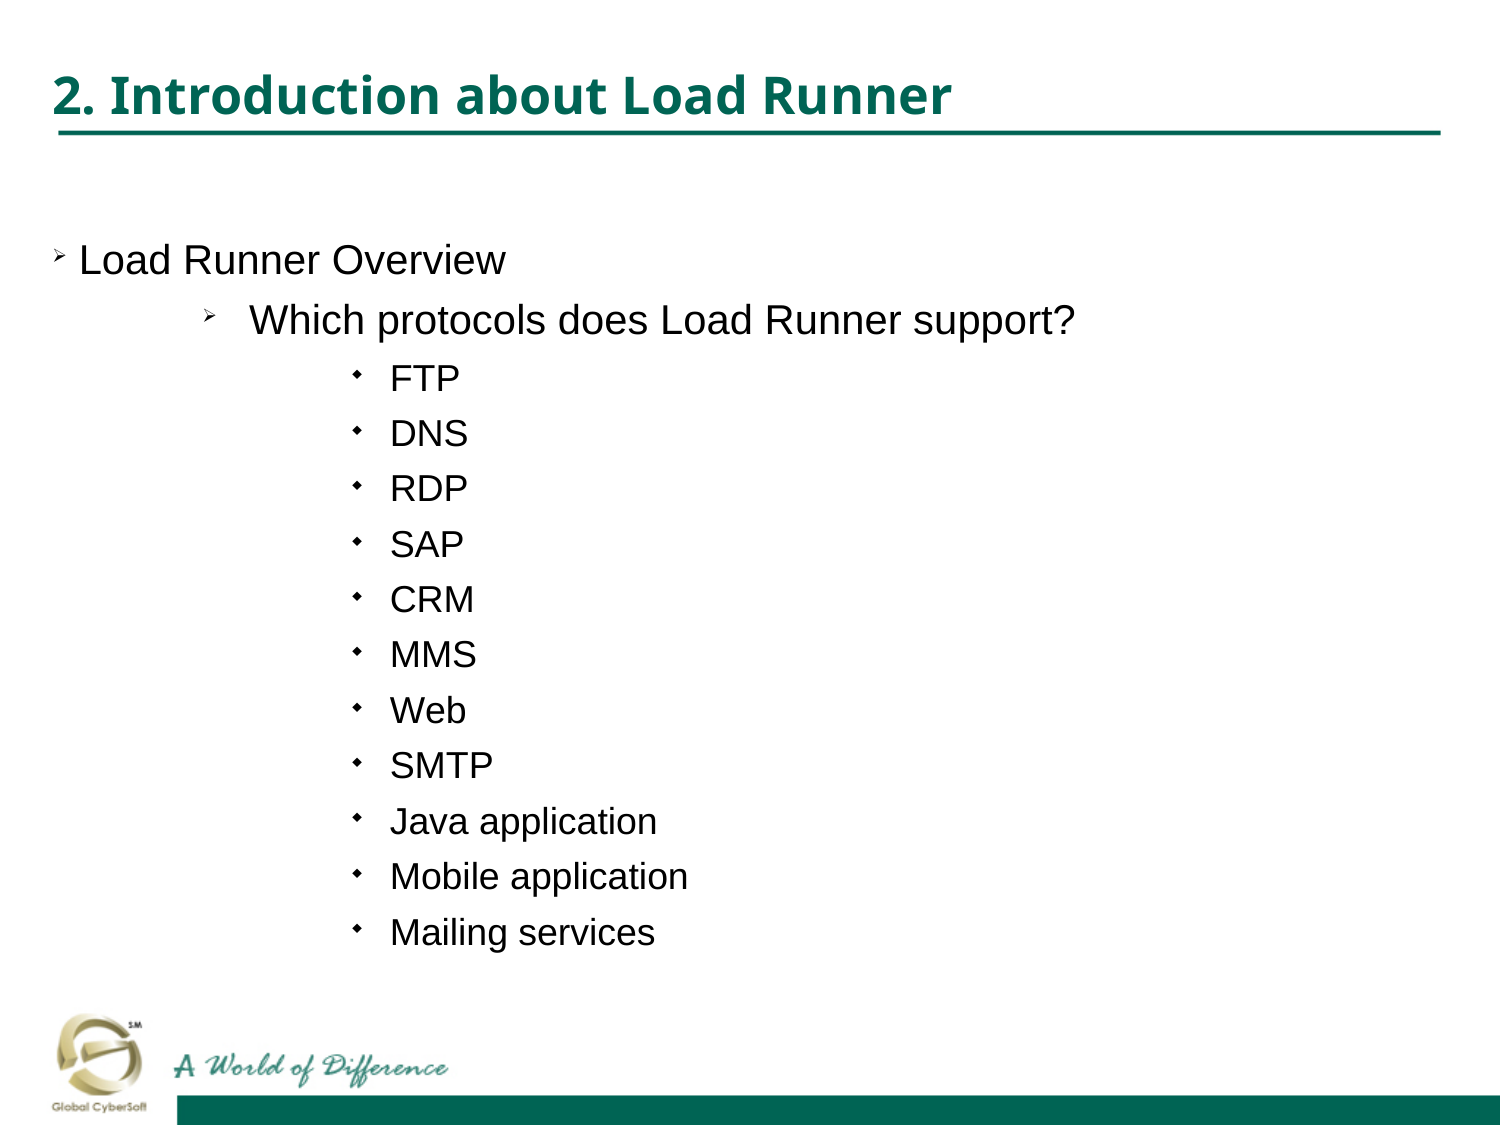

# 2. Introduction about Load Runner
 Load Runner Overview
Which protocols does Load Runner support?
FTP
DNS
RDP
SAP
CRM
MMS
Web
SMTP
Java application
Mobile application
Mailing services